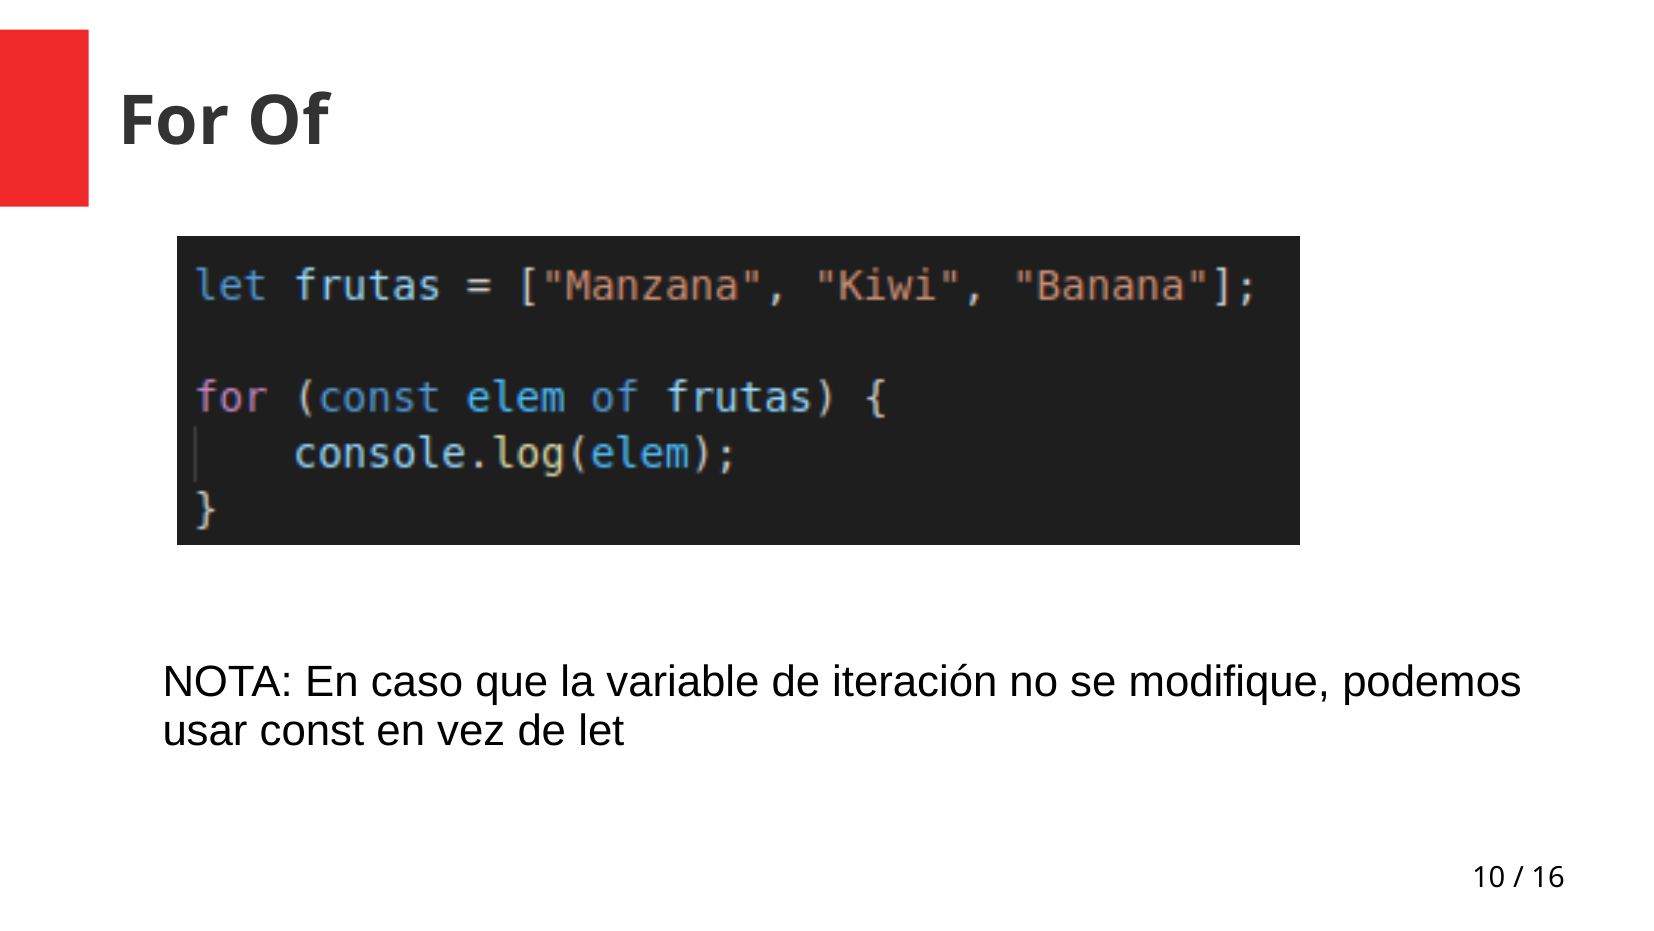

# For Of
NOTA: En caso que la variable de iteración no se modifique, podemos
usar const en vez de let
10